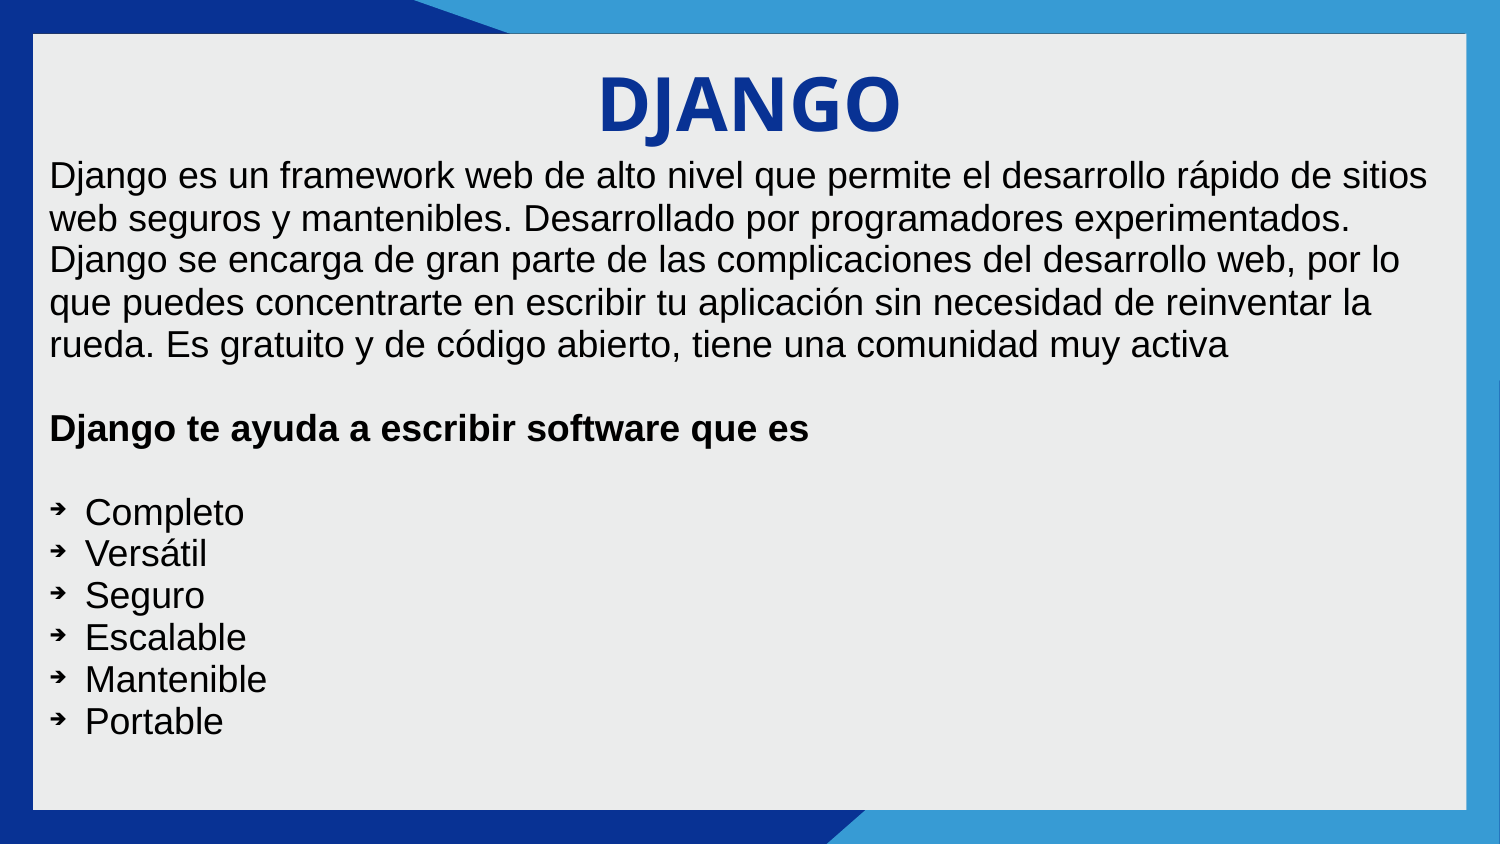

# DJANGO
Django es un framework web de alto nivel que permite el desarrollo rápido de sitios web seguros y mantenibles. Desarrollado por programadores experimentados. Django se encarga de gran parte de las complicaciones del desarrollo web, por lo que puedes concentrarte en escribir tu aplicación sin necesidad de reinventar la rueda. Es gratuito y de código abierto, tiene una comunidad muy activa
Django te ayuda a escribir software que es
Completo
Versátil
Seguro
Escalable
Mantenible
Portable